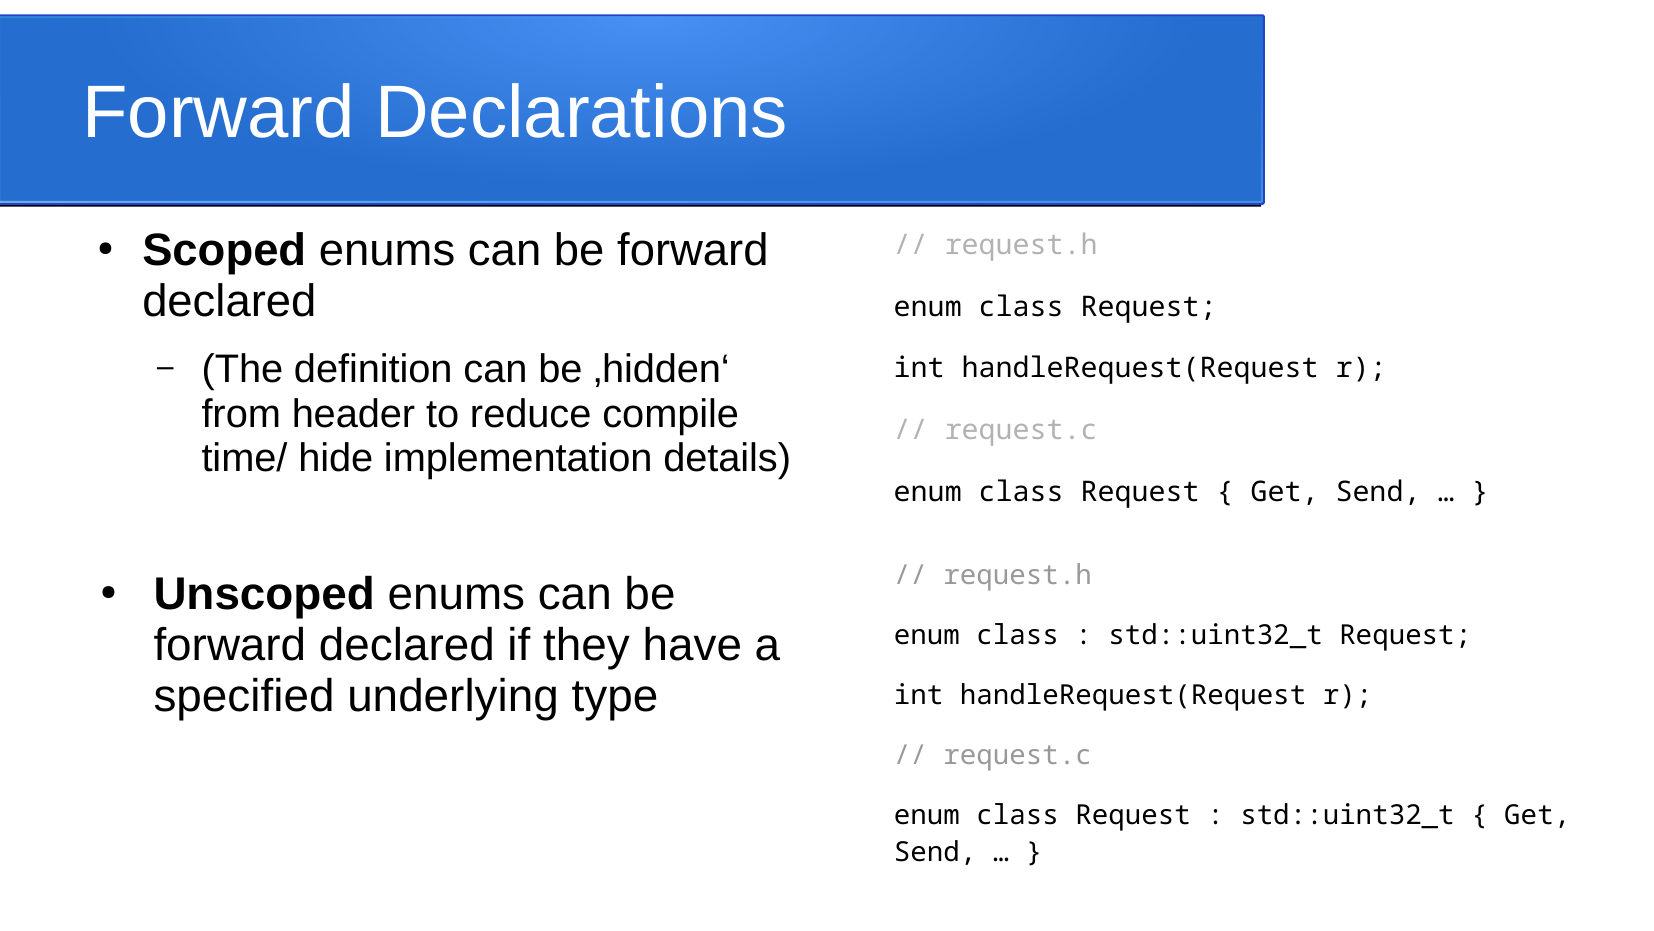

# Forward Declarations
Scoped enums can be forward declared
(The definition can be ‚hidden‘ from header to reduce compile time/ hide implementation details)
// request.h
enum class Request;
int handleRequest(Request r);
// request.c
enum class Request { Get, Send, … }
// request.h
enum class : std::uint32_t Request;
int handleRequest(Request r);
// request.c
enum class Request : std::uint32_t { Get, Send, … }
Unscoped enums can be forward declared if they have a specified underlying type